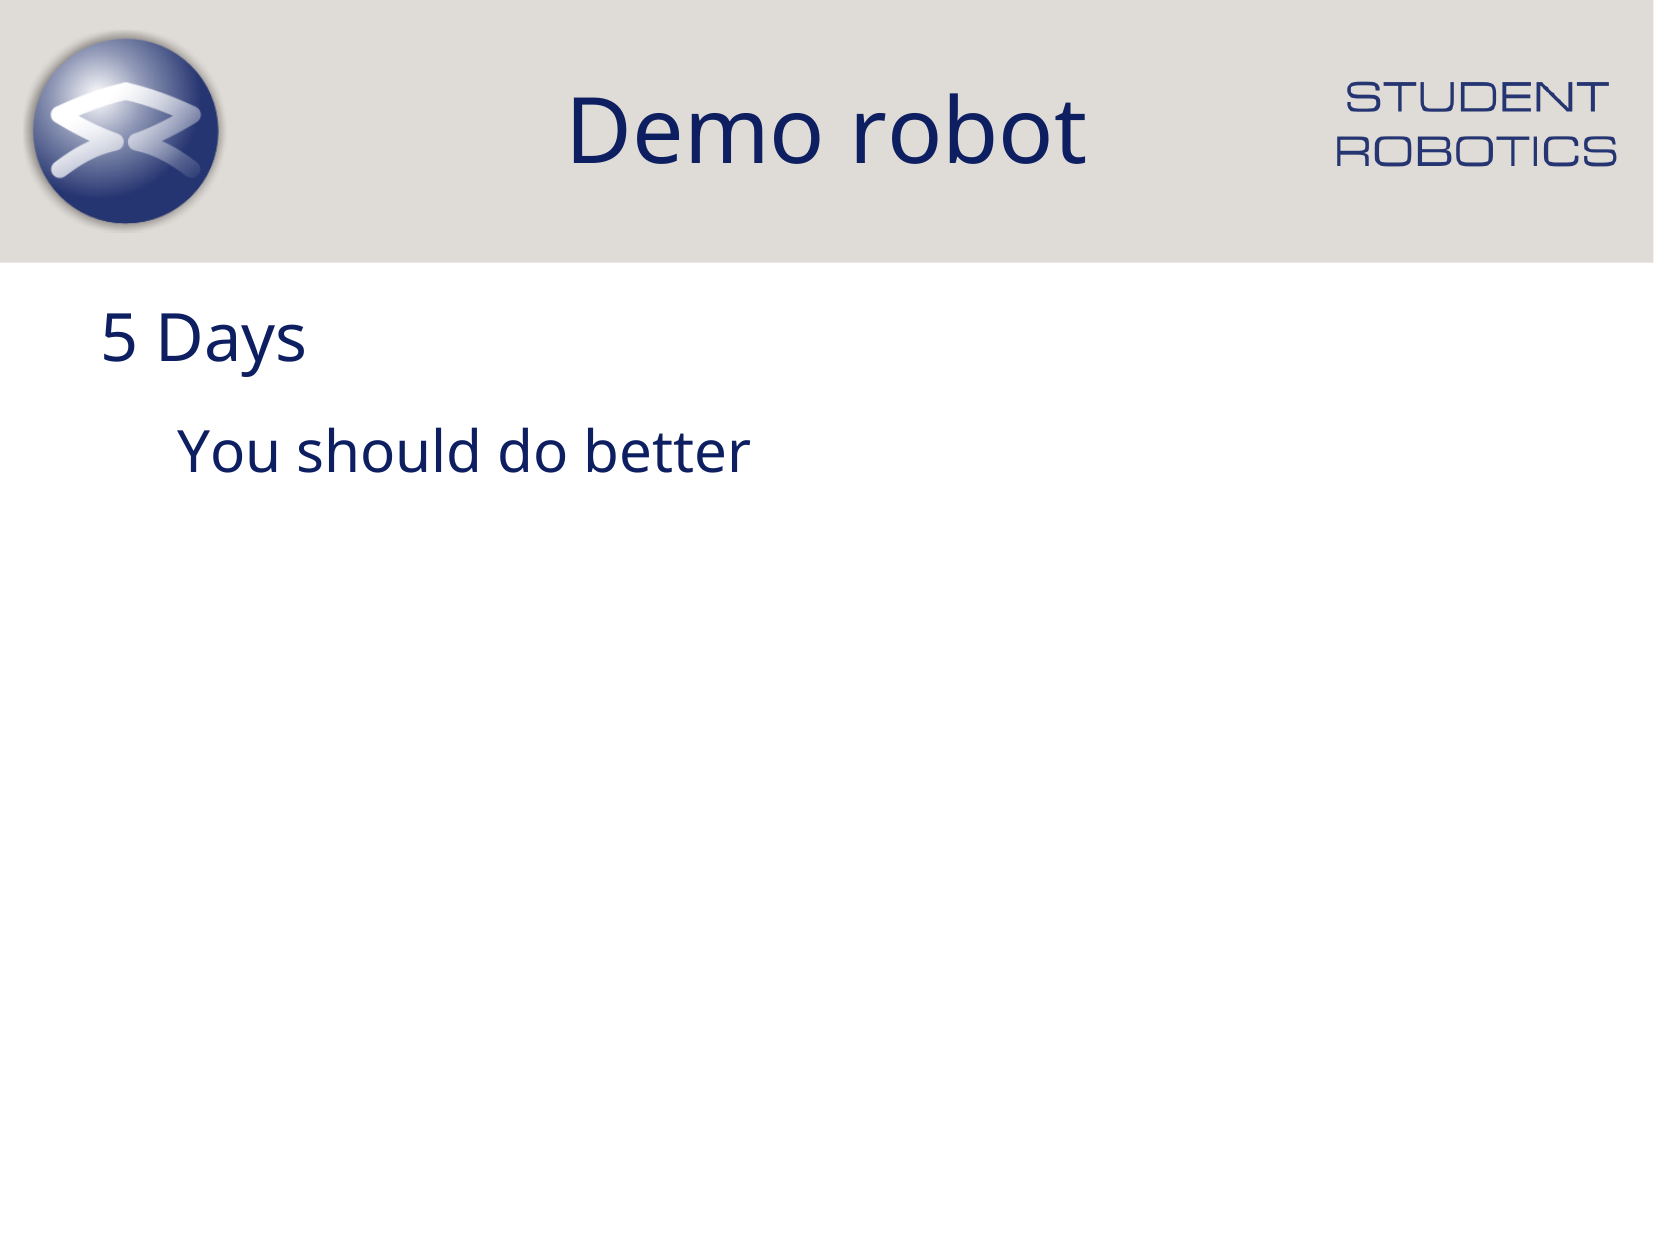

# Demo robot
5 Days
You should do better